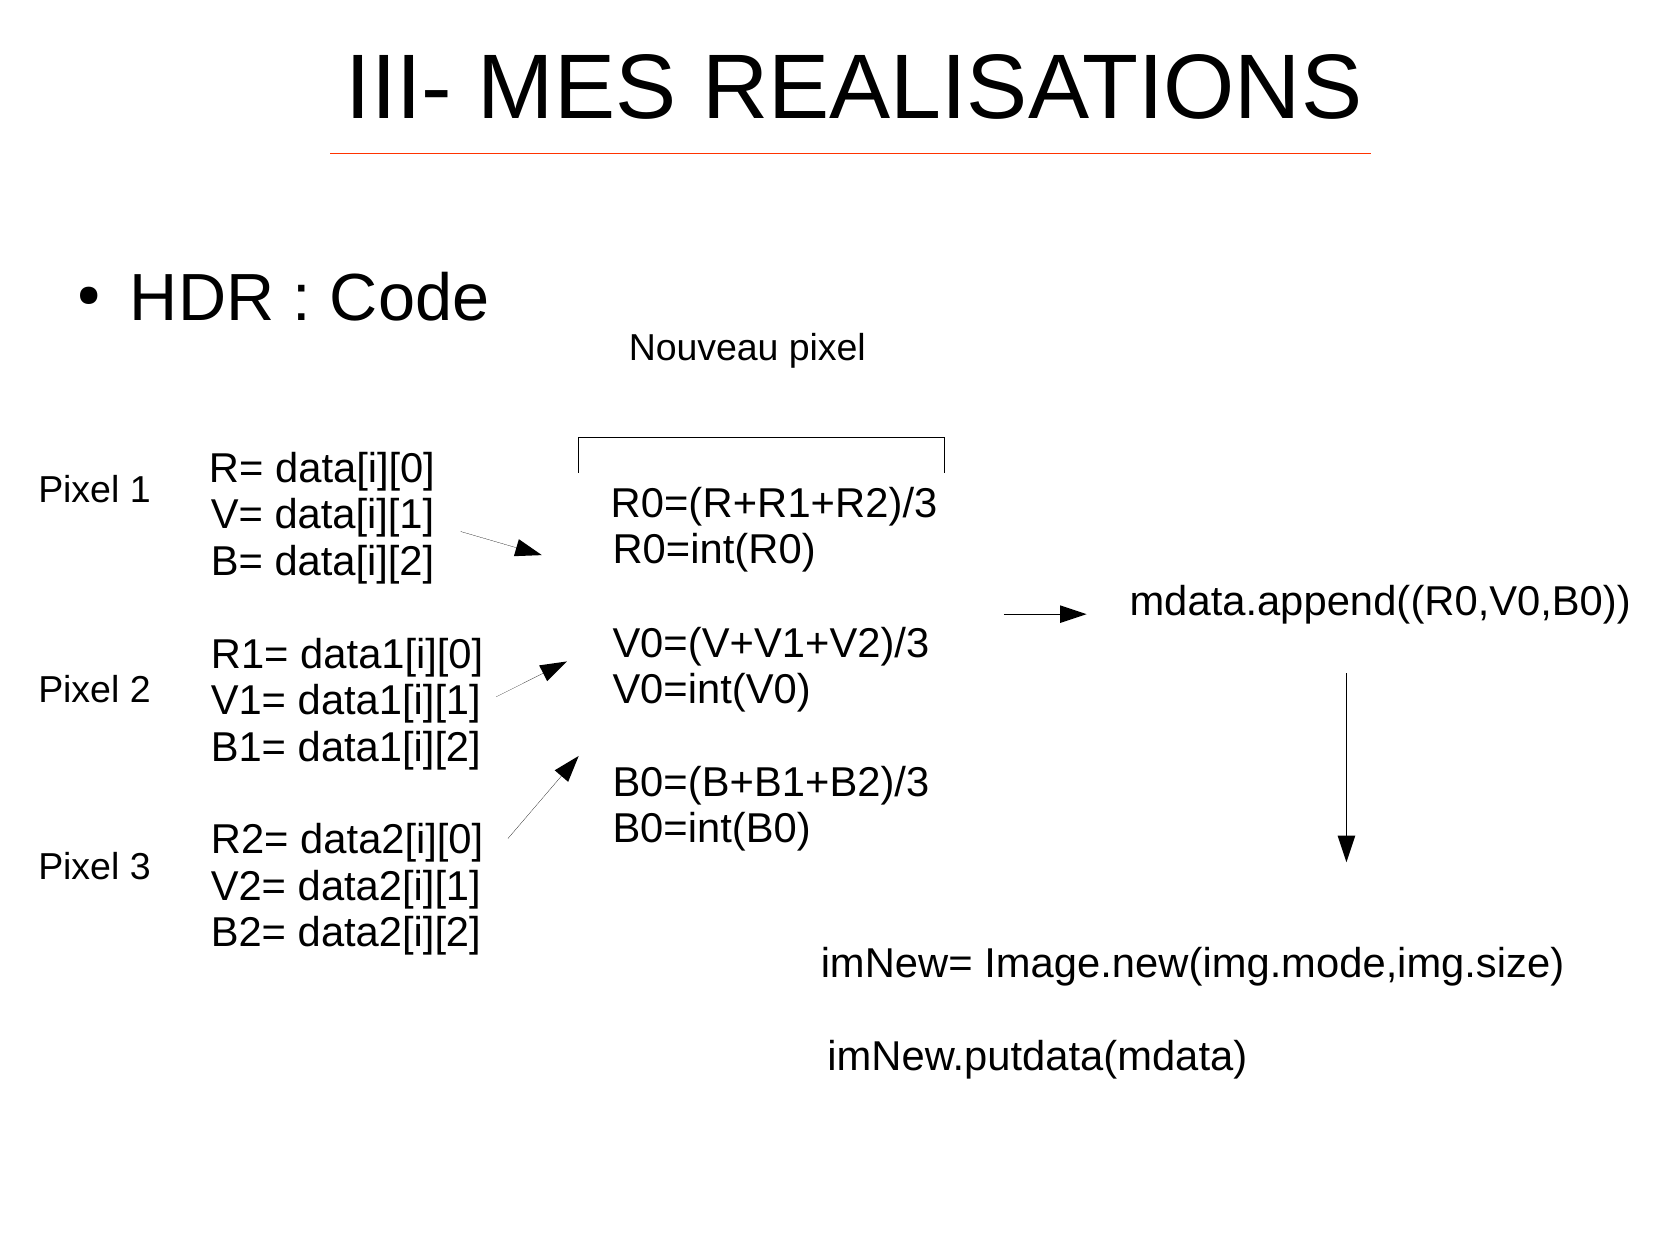

III- MES REALISATIONS
HDR : Code
Nouveau pixel
 		 R= data[i][0]
 V= data[i][1]
 B= data[i][2]
 R1= data1[i][0]
 V1= data1[i][1]
 B1= data1[i][2]
 R2= data2[i][0]
 V2= data2[i][1]
 B2= data2[i][2]
Pixel 1
 		 R0=(R+R1+R2)/3
 R0=int(R0)
 V0=(V+V1+V2)/3
 V0=int(V0)
 B0=(B+B1+B2)/3
 B0=int(B0)
mdata.append((R0,V0,B0))
Pixel 2
Pixel 3
	imNew= Image.new(img.mode,img.size)
 imNew.putdata(mdata)